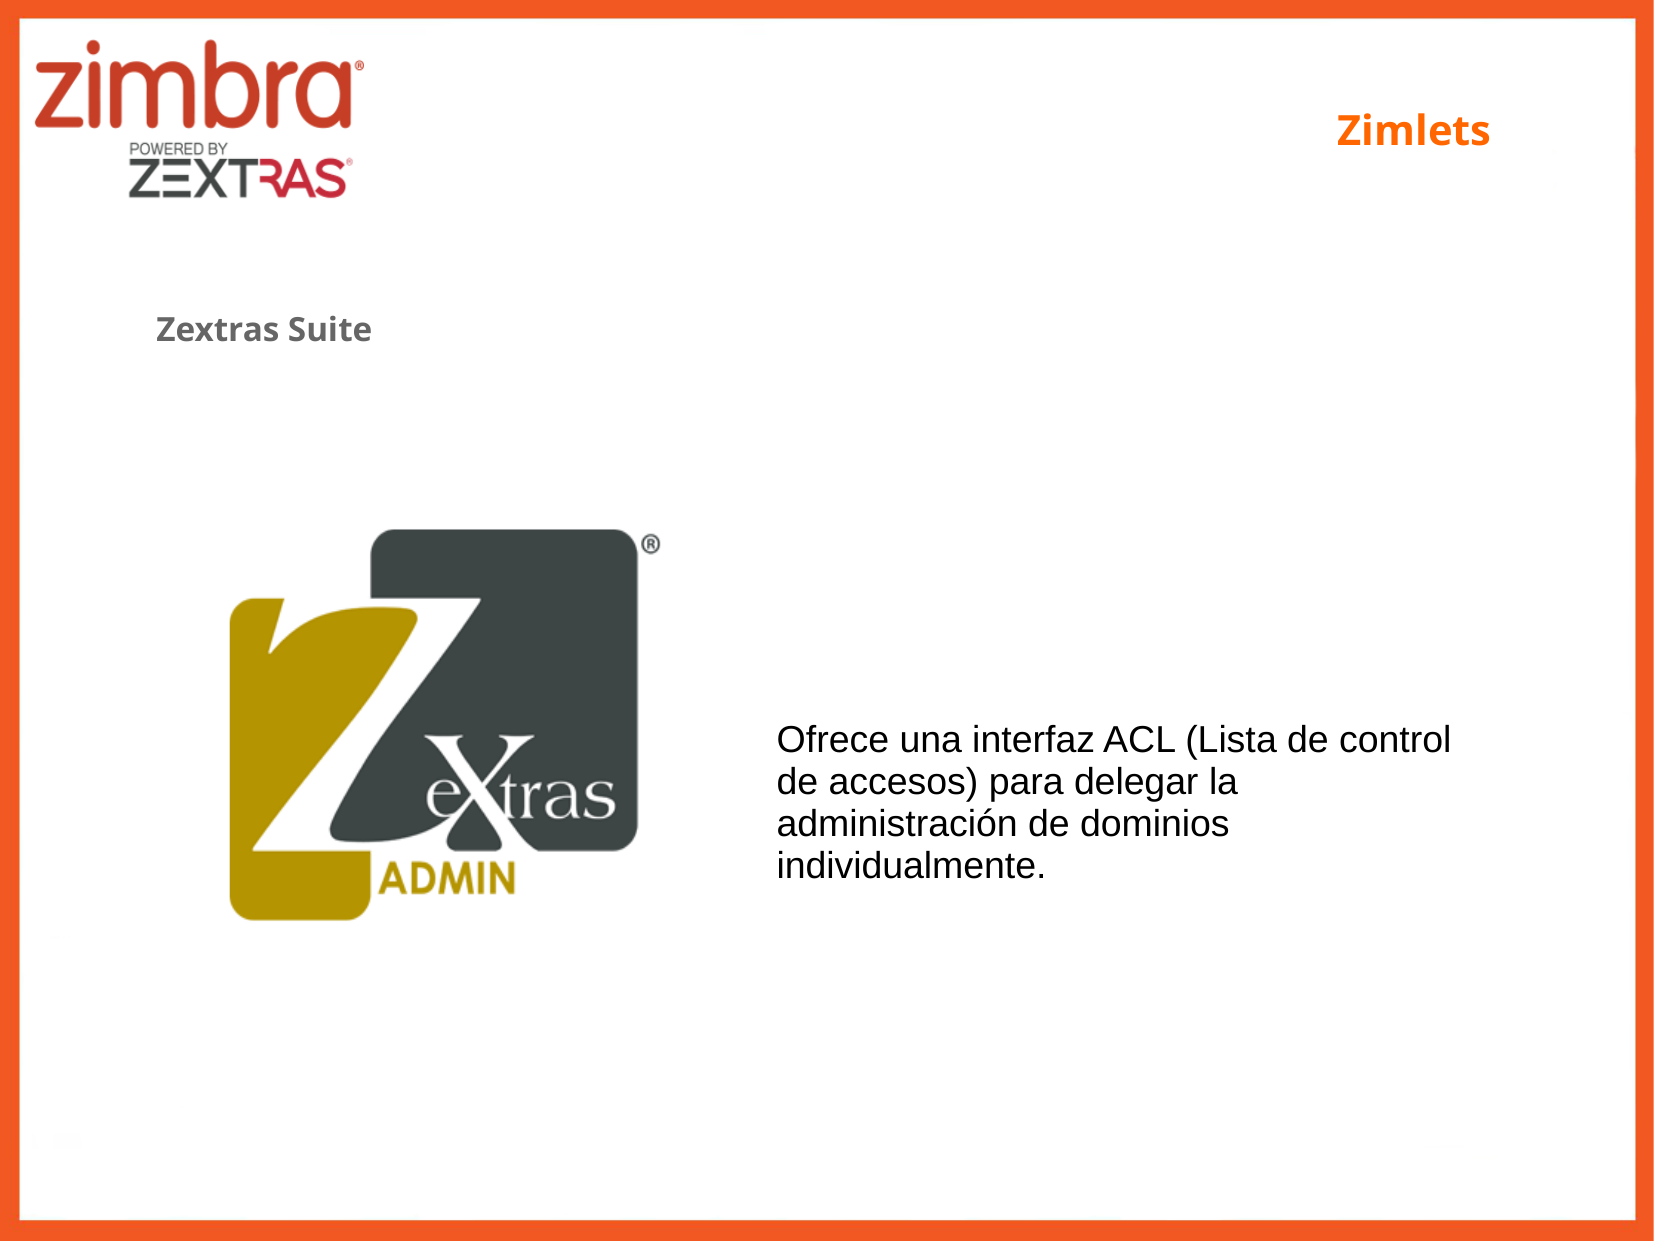

Zimlets
Zextras Suite
Ofrece una interfaz ACL (Lista de control de accesos) para delegar la administración de dominios individualmente.